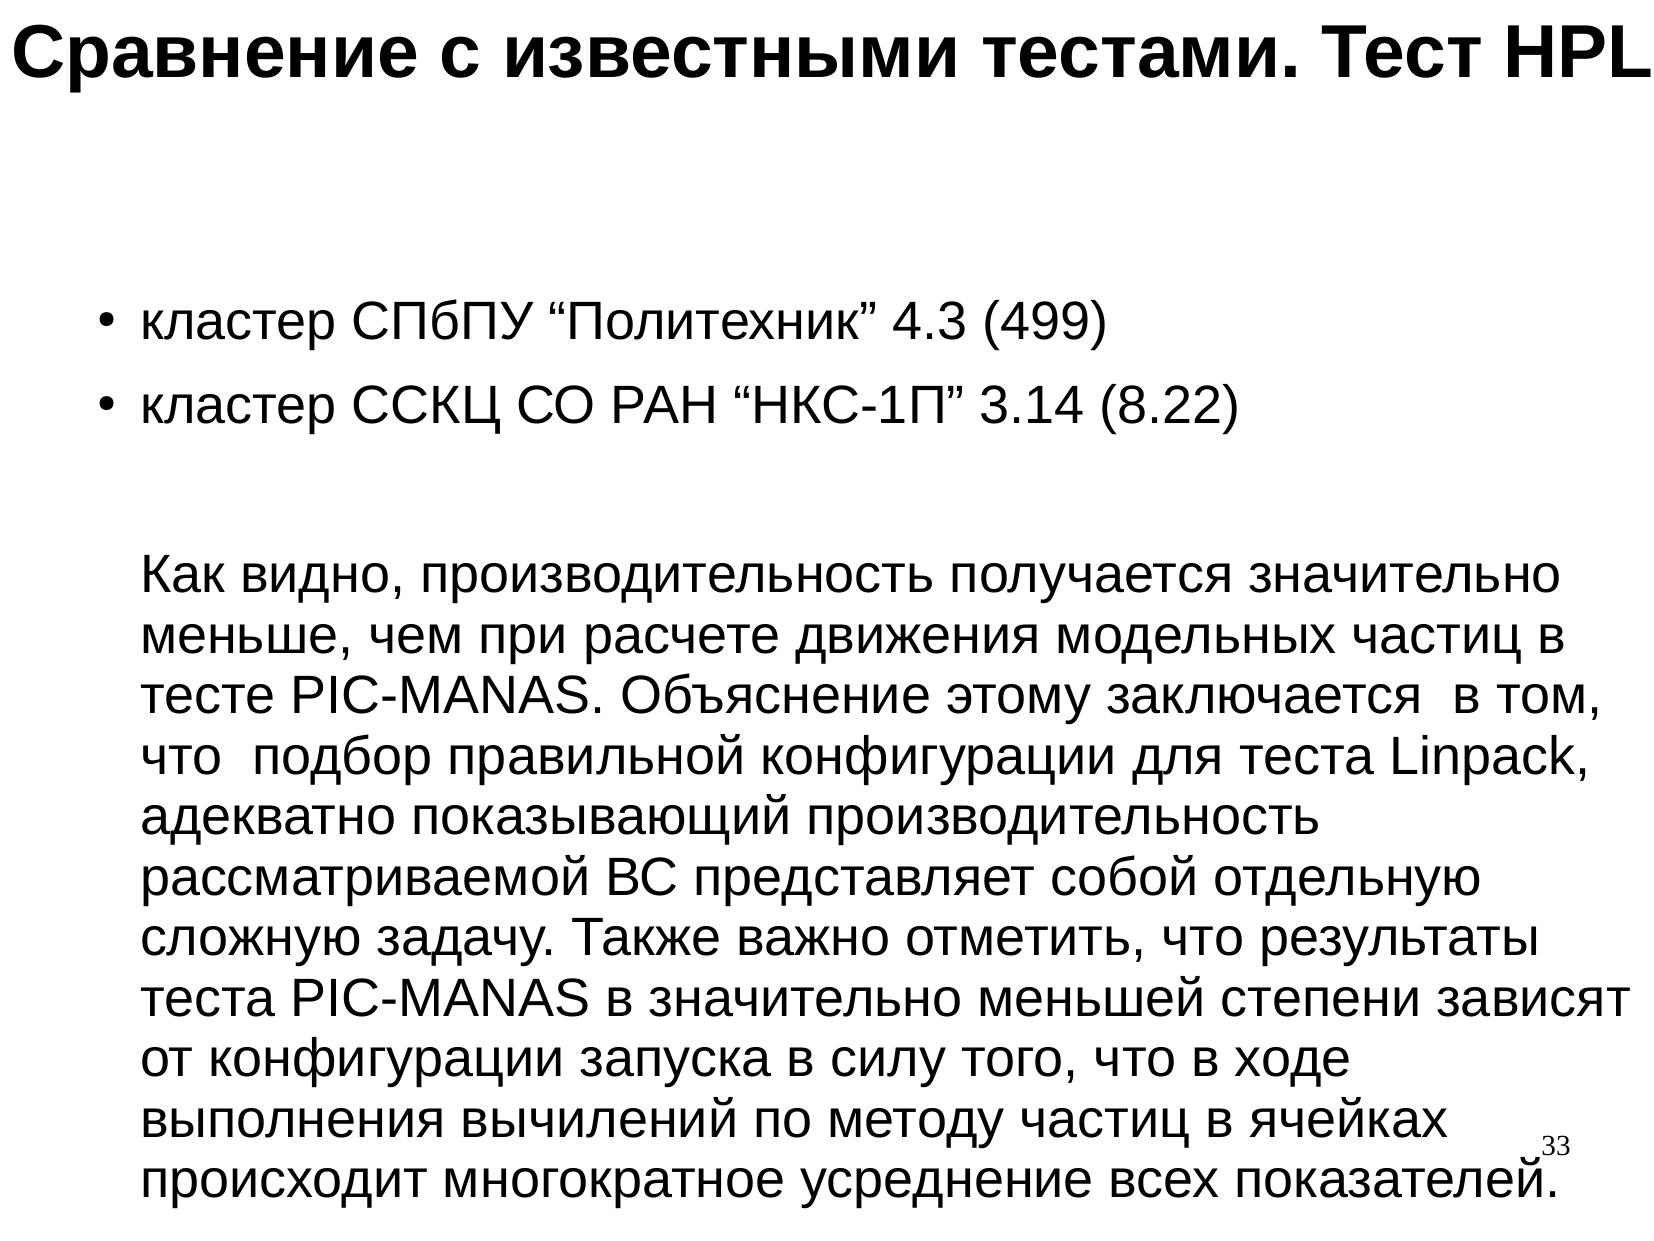

# Сравнение с известными тестами. Тест HPL
кластер СПбПУ “Политехник” 4.3 (499)
кластер ССКЦ СО РАН “НКС-1П” 3.14 (8.22)
Как видно, производительность получается значительно меньше, чем при расчете движения модельных частиц в тесте PIC-MANAS. Объяснение этому заключается в том, что подбор правильной конфигурации для теста Linpack, адекватно показывающий производительность рассматриваемой ВС представляет собой отдельную сложную задачу. Также важно отметить, что результаты теста PIC-MANAS в значительно меньшей степени зависят от конфигурации запуска в силу того, что в ходе выполнения вычилений по методу частиц в ячейках происходит многократное усреднение всех показателей.
33